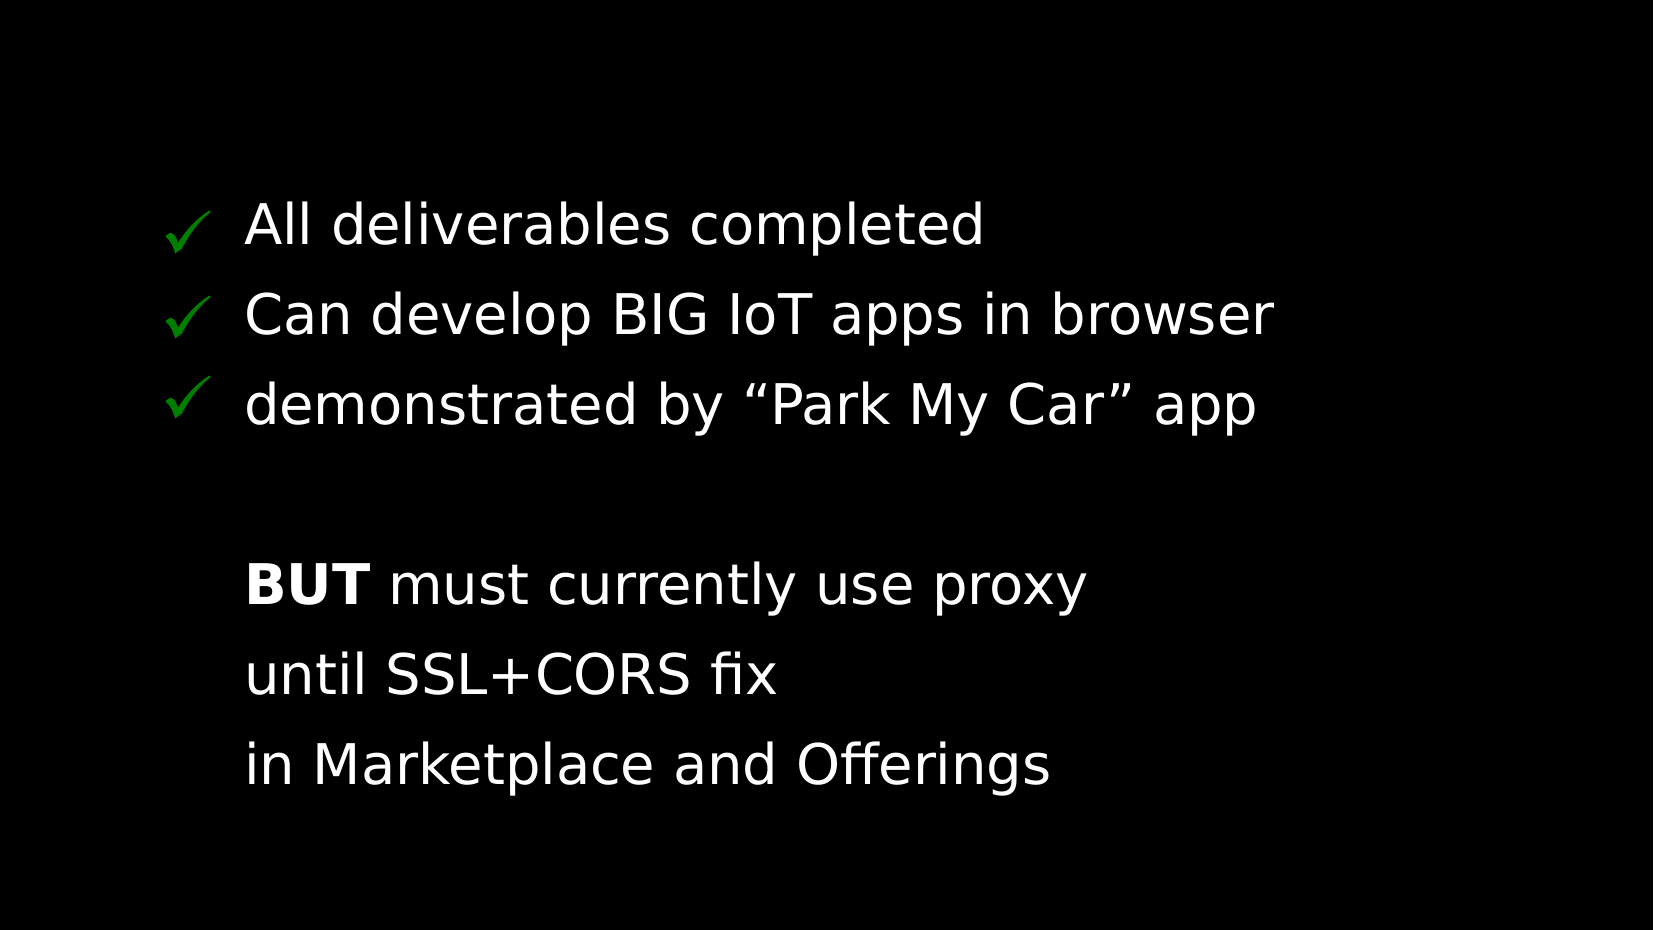

#
All deliverables completed
Can develop BIG IoT apps in browser
demonstrated by “Park My Car” app
BUT must currently use proxy
until SSL+CORS fix
in Marketplace and Offerings